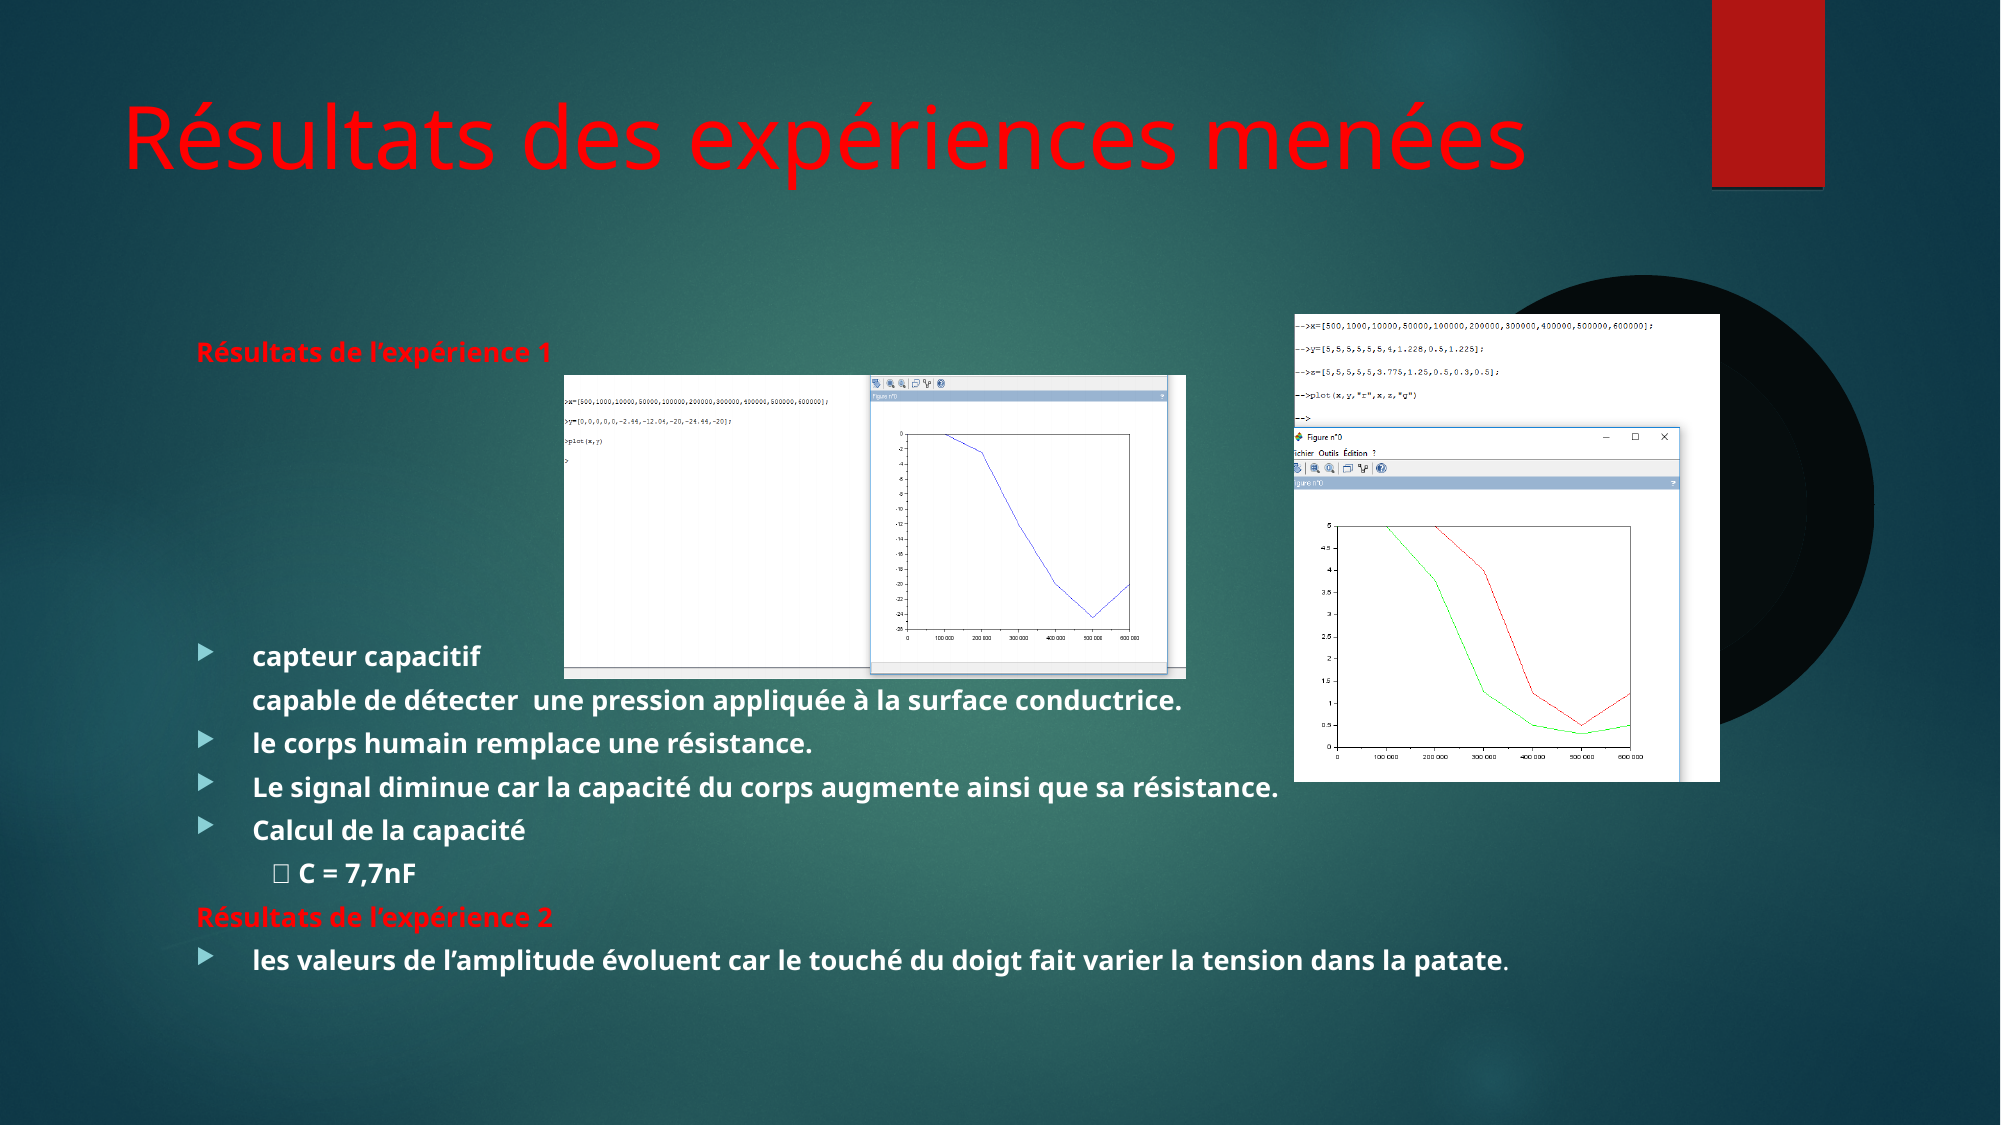

# Résultats des expériences menées
Résultats de l’expérience 1
capteur capacitif
 capable de détecter une pression appliquée à la surface conductrice.
le corps humain remplace une résistance.
Le signal diminue car la capacité du corps augmente ainsi que sa résistance.
Calcul de la capacité
	 C = 7,7nF
Résultats de l’expérience 2
les valeurs de l’amplitude évoluent car le touché du doigt fait varier la tension dans la patate.